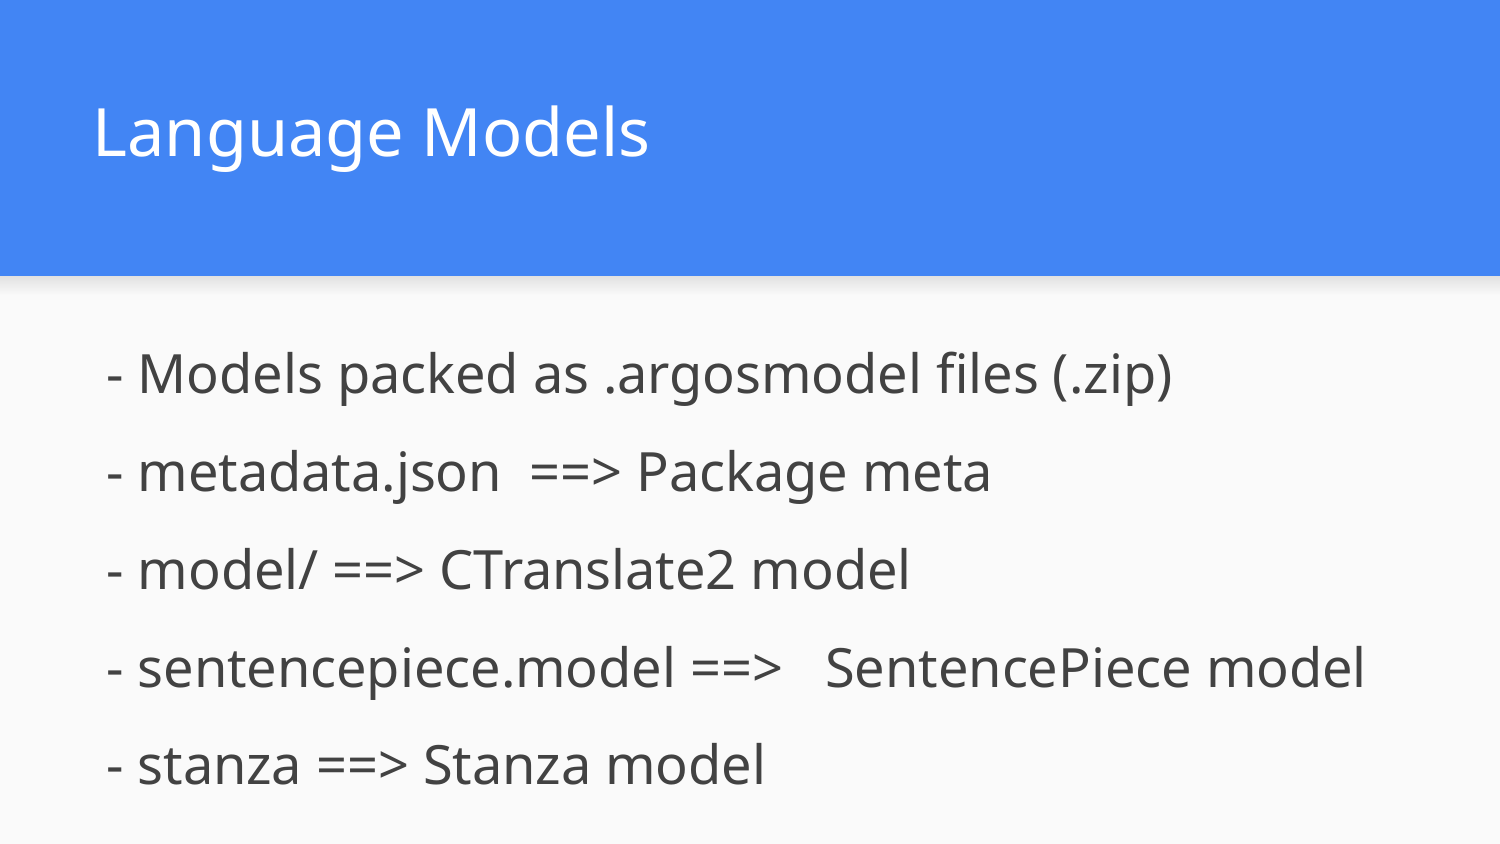

# Language Models
 - Models packed as .argosmodel files (.zip)
 - metadata.json ==> Package meta
 - model/ ==> CTranslate2 model
 - sentencepiece.model ==> SentencePiece model
 - stanza ==> Stanza model